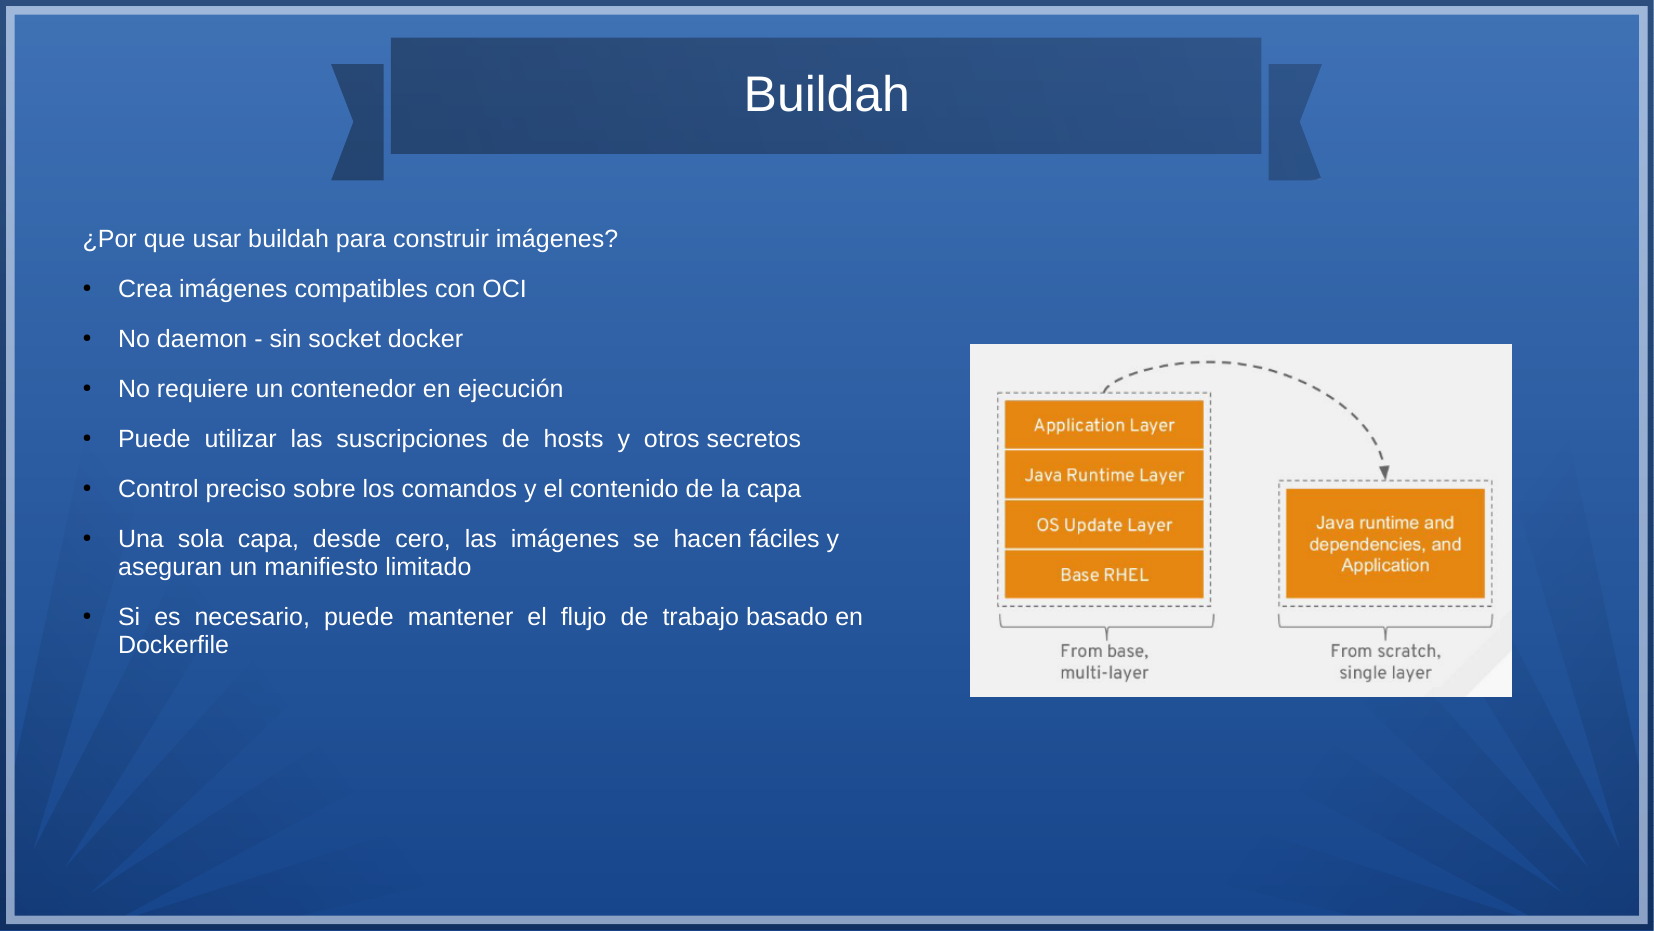

# Buildah
¿Por que usar buildah para construir imágenes?
Crea imágenes compatibles con OCI
No daemon - sin socket docker
No requiere un contenedor en ejecución
Puede utilizar las suscripciones de hosts y otros secretos
Control preciso sobre los comandos y el contenido de la capa
Una sola capa, desde cero, las imágenes se hacen fáciles y aseguran un manifiesto limitado
Si es necesario, puede mantener el flujo de trabajo basado en Dockerfile